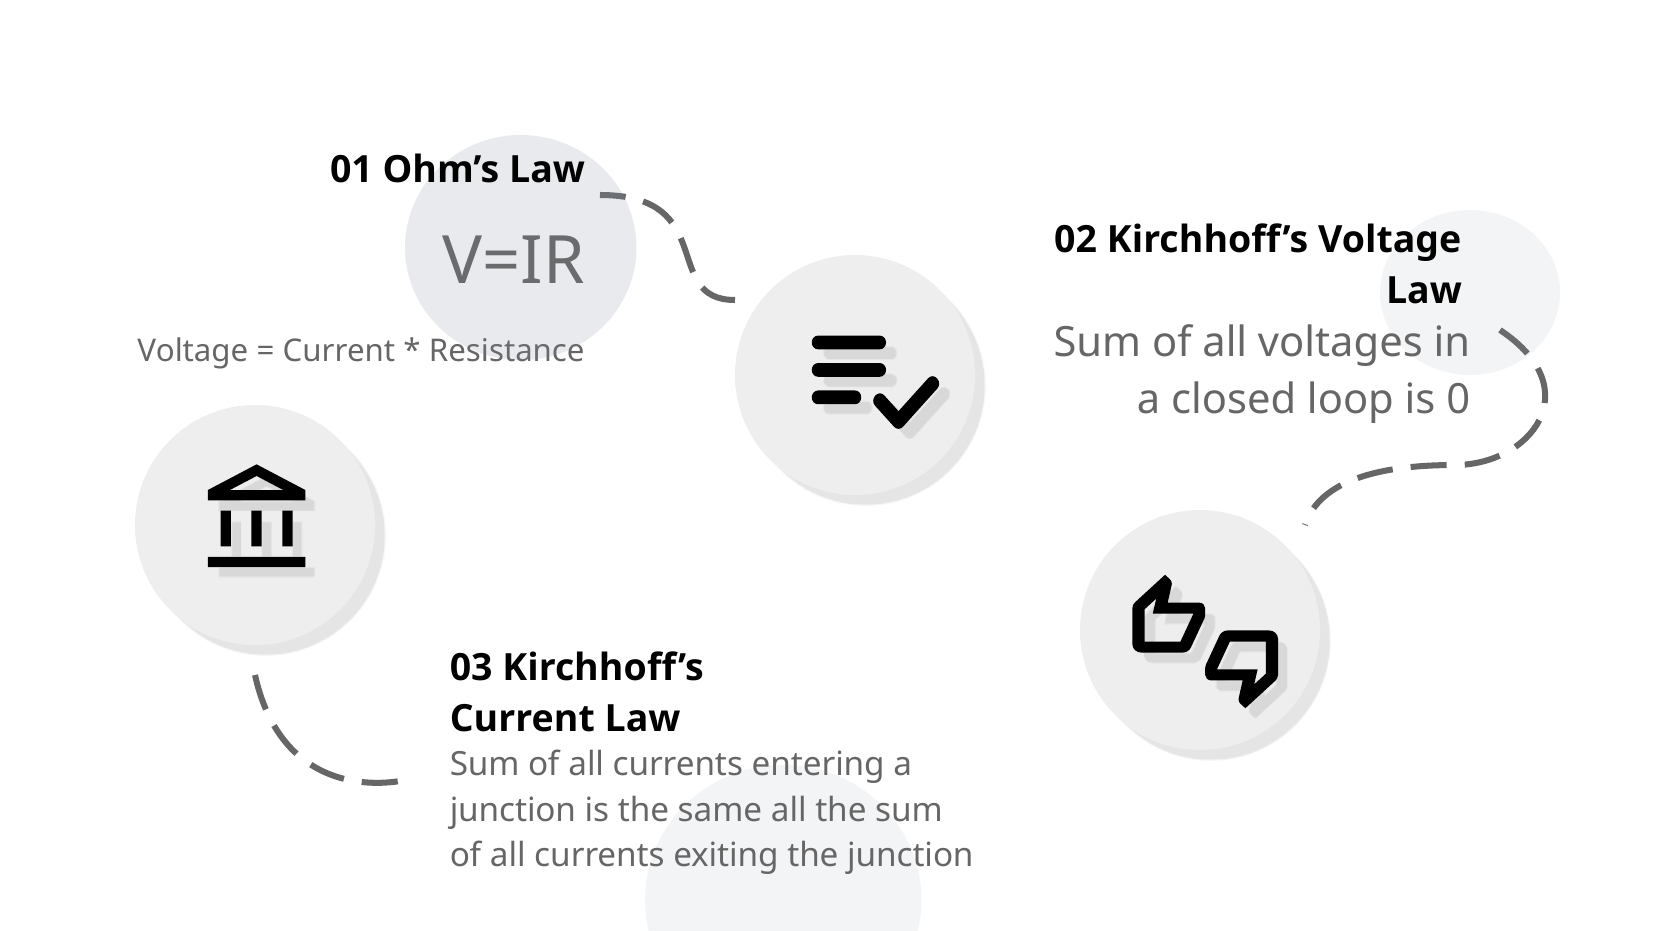

01 Ohm’s Law
02 Kirchhoff’s Voltage Law
V=IR
Voltage = Current * Resistance
Sum of all voltages in a closed loop is 0
03 Kirchhoff’s Current Law
Sum of all currents entering a junction is the same all the sum of all currents exiting the junction